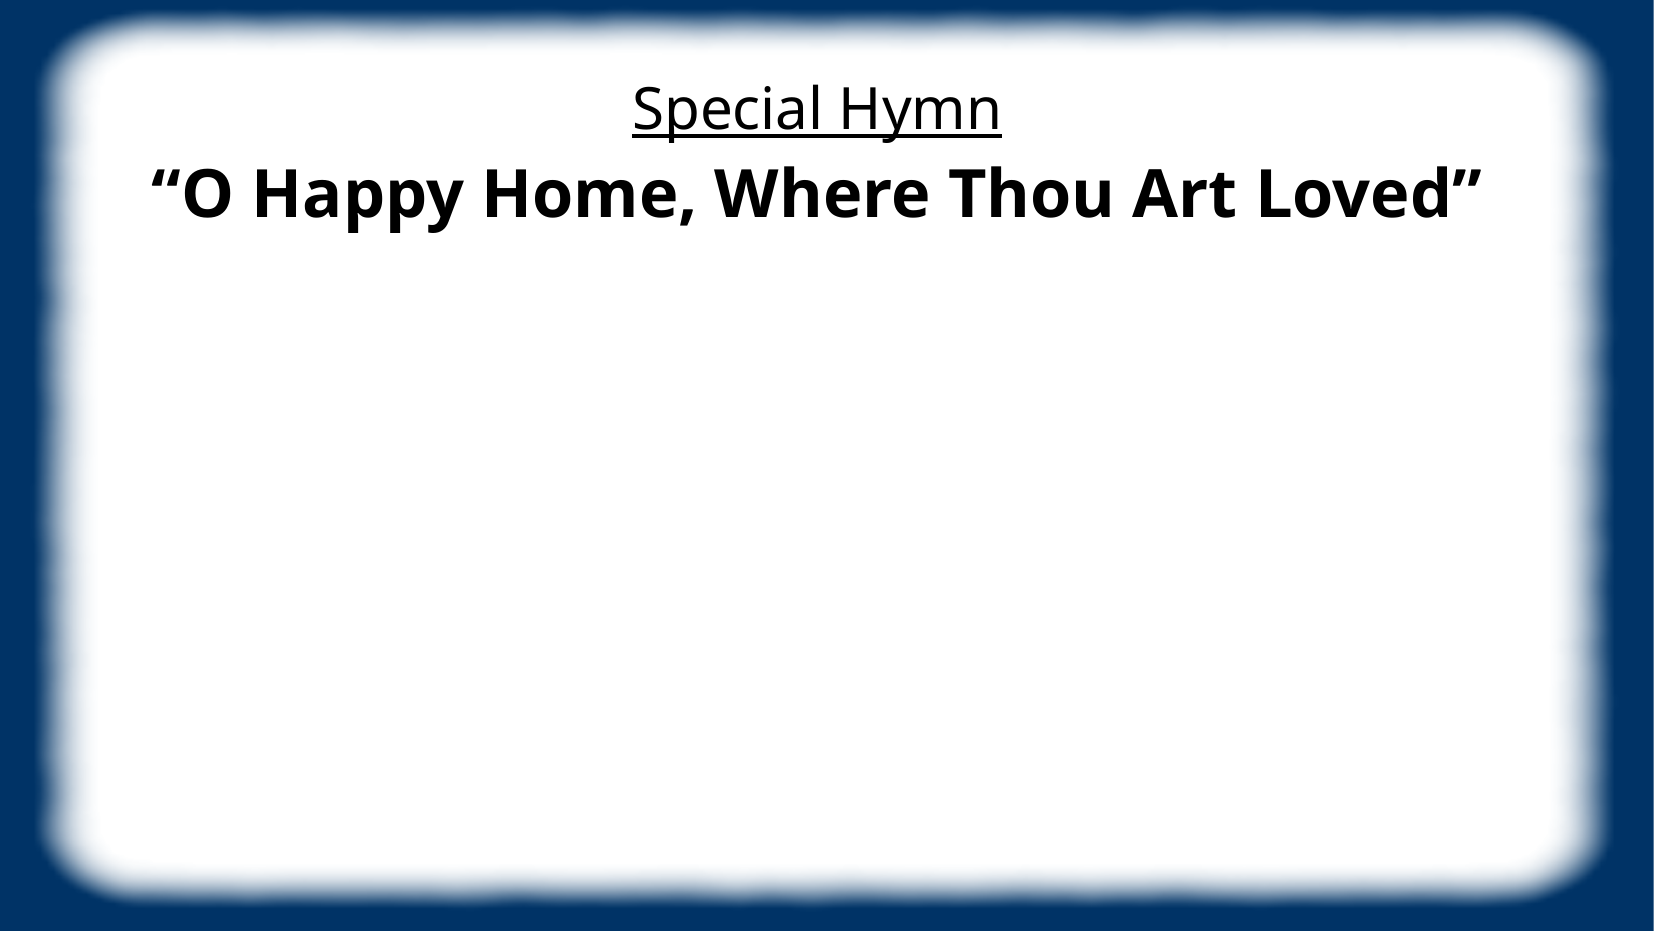

Special Hymn
“O Happy Home, Where Thou Art Loved”